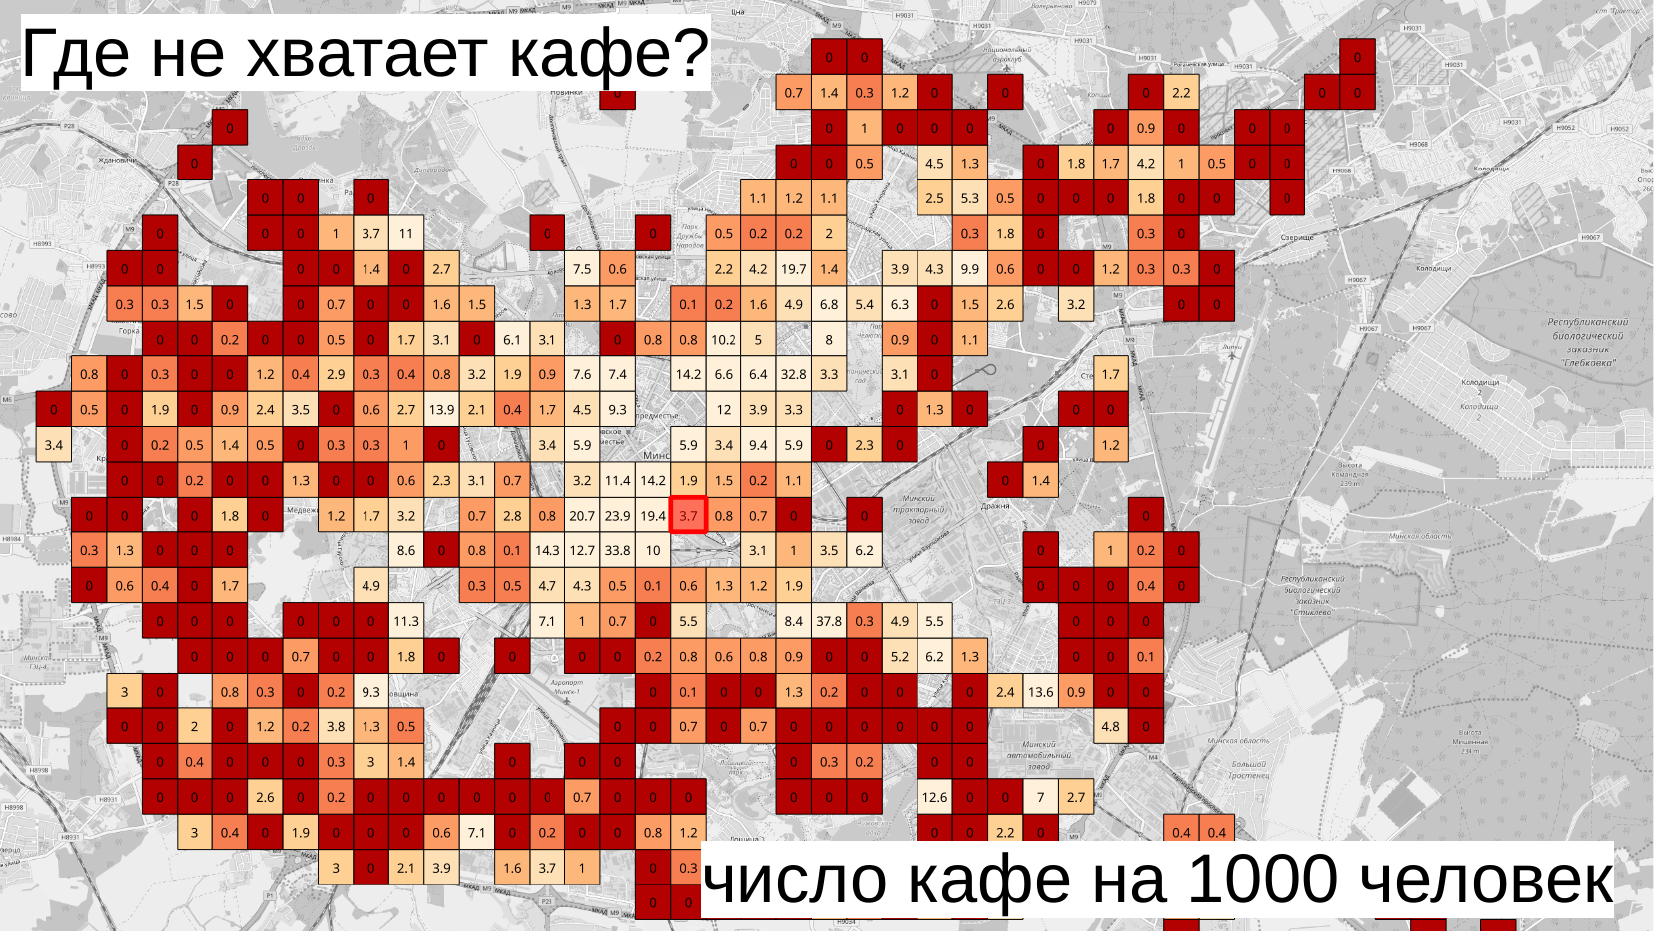

Где не хватает кафе?
#
число кафе на 1000 человек